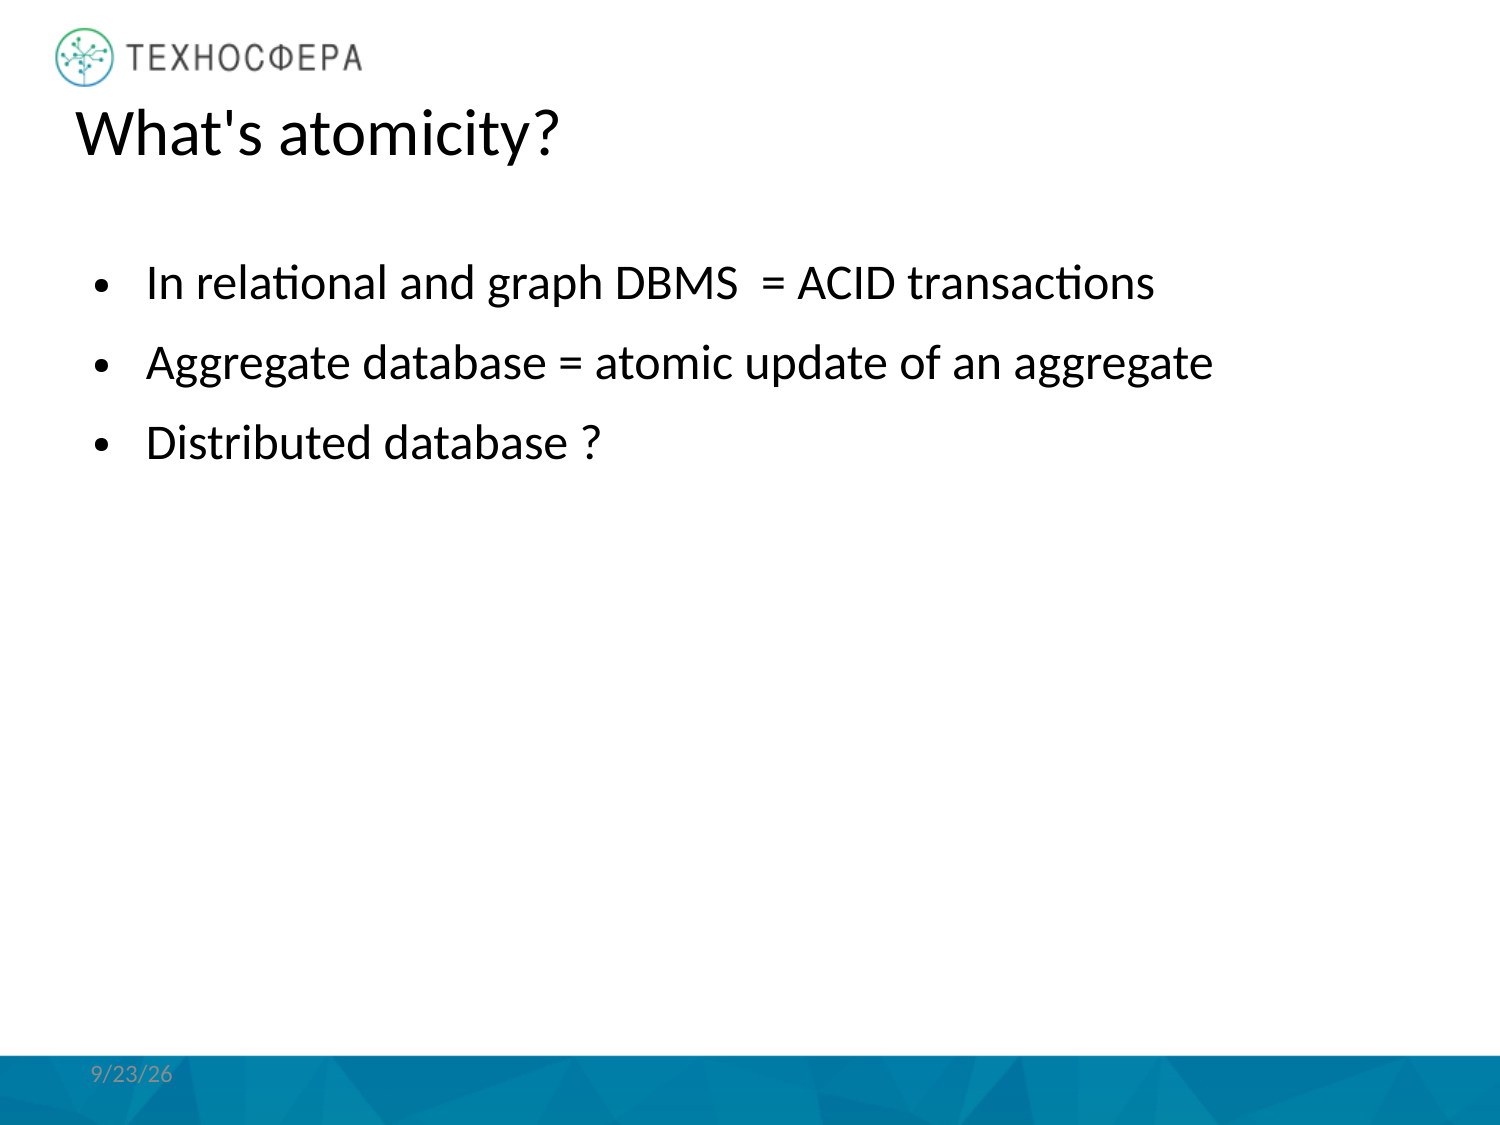

# What's atomicity?
In relational and graph DBMS = ACID transactions
Aggregate database = atomic update of an aggregate
Distributed database ?